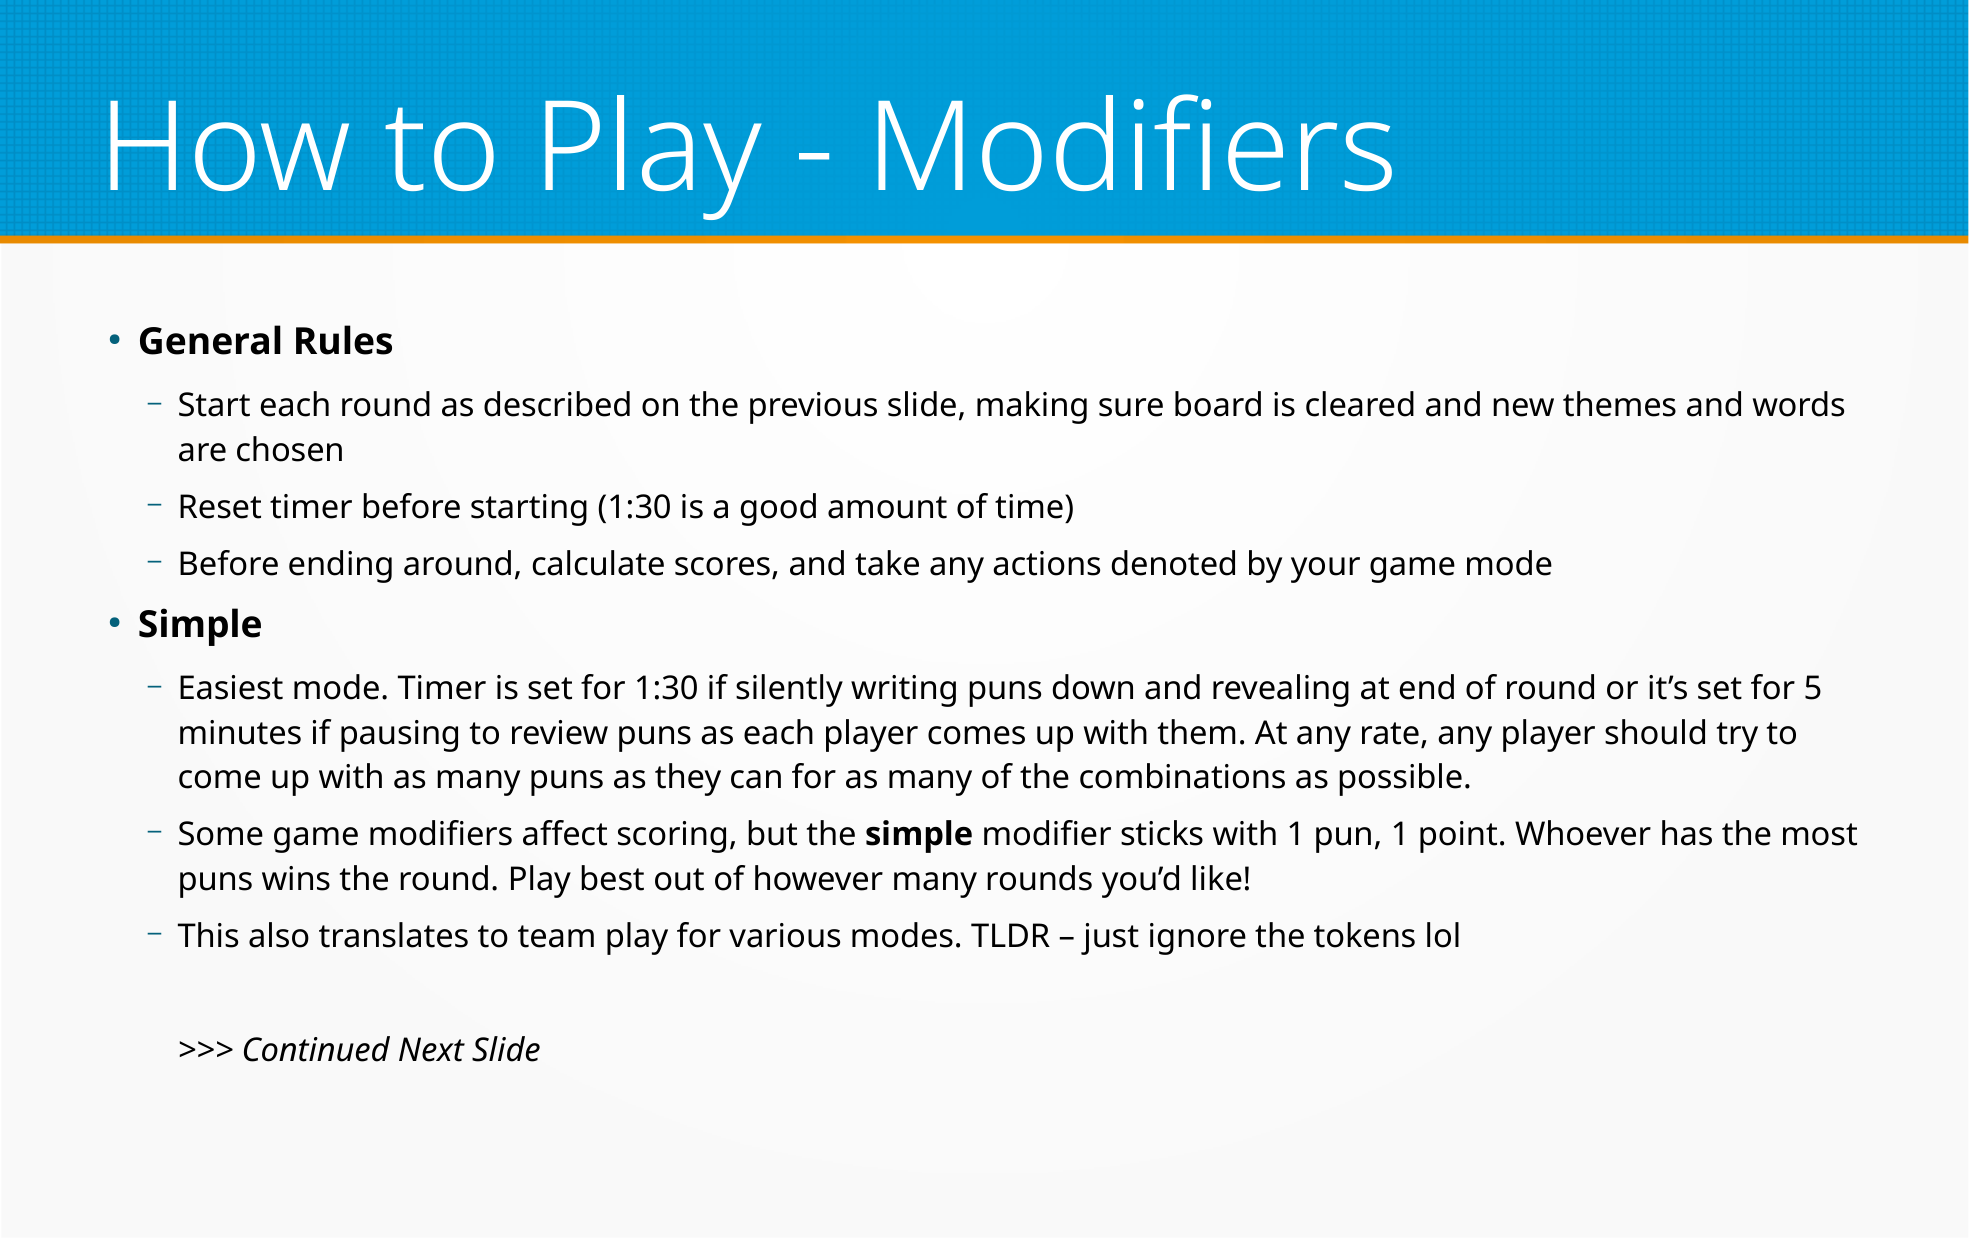

# How to Play - Modifiers
General Rules
Start each round as described on the previous slide, making sure board is cleared and new themes and words are chosen
Reset timer before starting (1:30 is a good amount of time)
Before ending around, calculate scores, and take any actions denoted by your game mode
Simple
Easiest mode. Timer is set for 1:30 if silently writing puns down and revealing at end of round or it’s set for 5 minutes if pausing to review puns as each player comes up with them. At any rate, any player should try to come up with as many puns as they can for as many of the combinations as possible.
Some game modifiers affect scoring, but the simple modifier sticks with 1 pun, 1 point. Whoever has the most puns wins the round. Play best out of however many rounds you’d like!
This also translates to team play for various modes. TLDR – just ignore the tokens lol
>>> Continued Next Slide